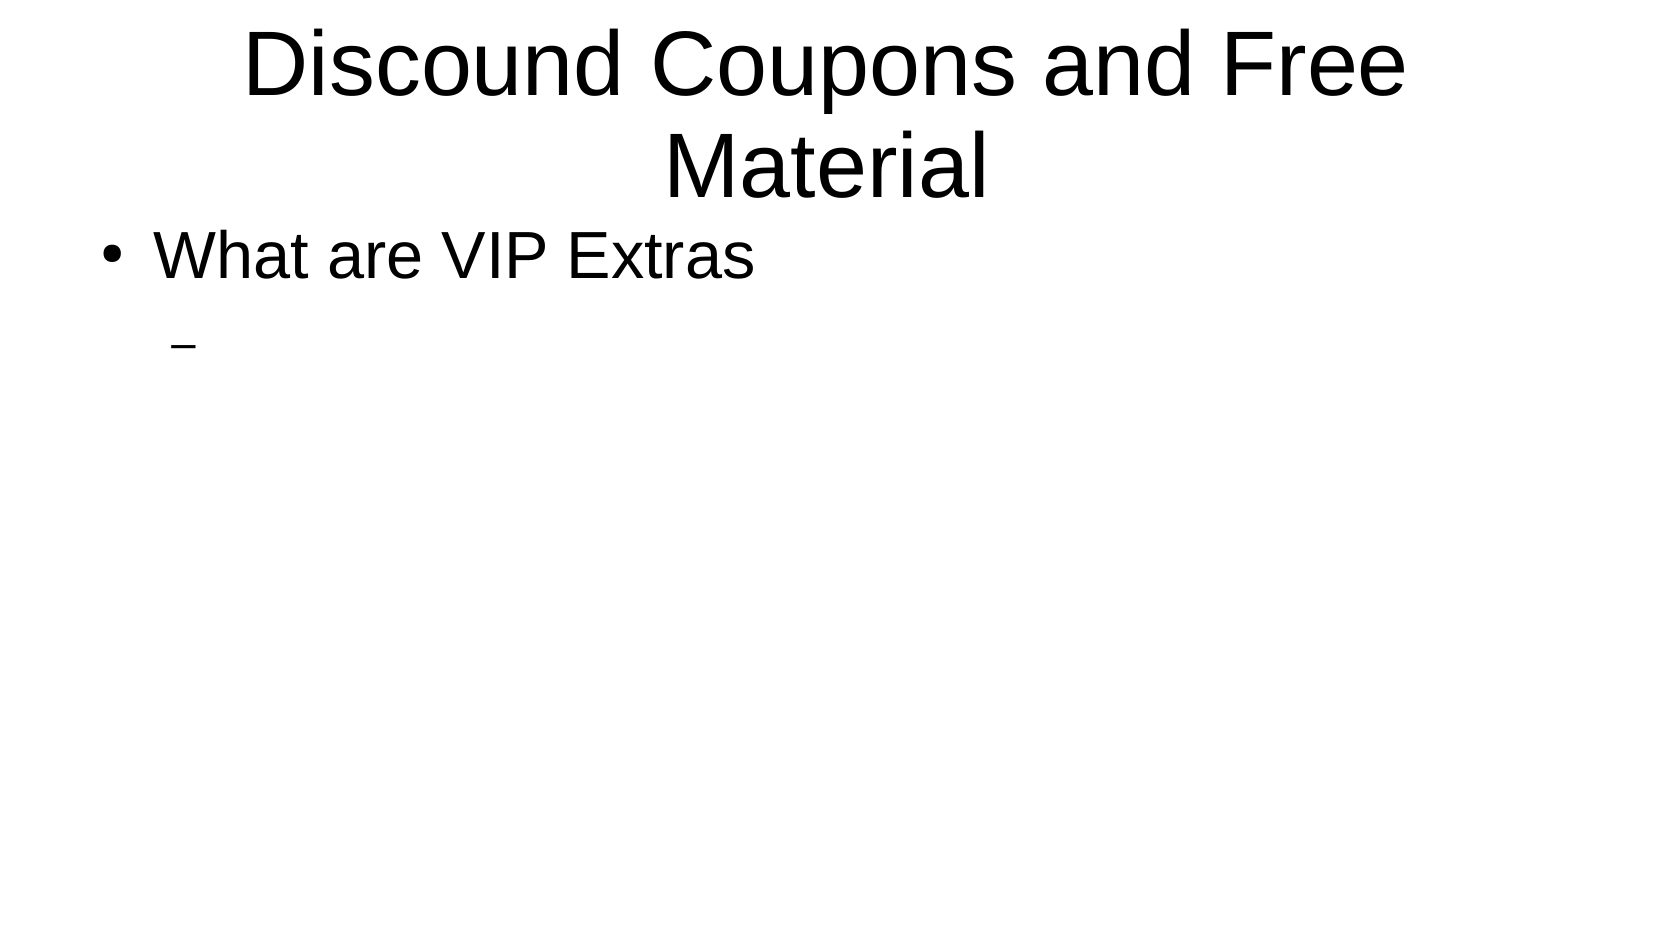

# Discound Coupons and Free Material
What are VIP Extras